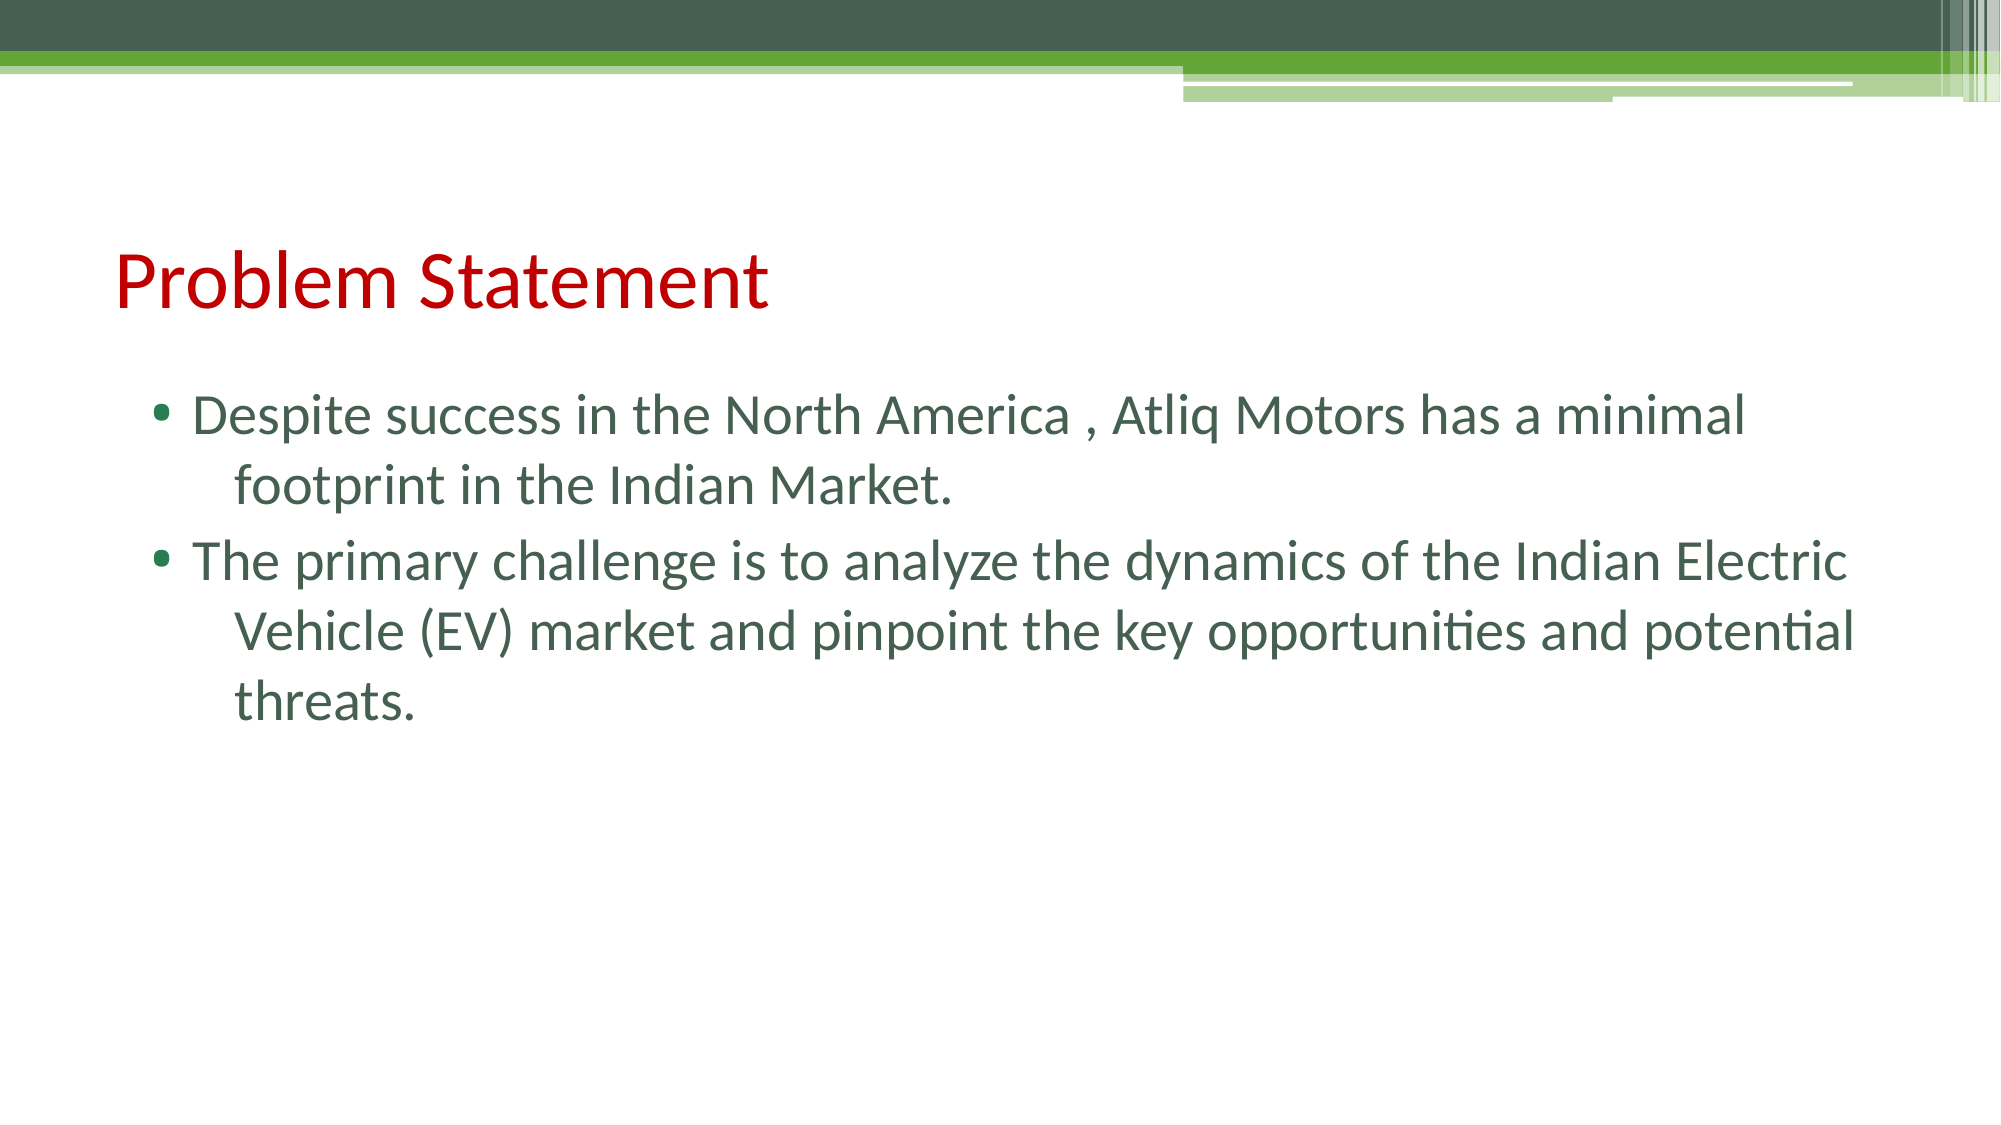

# Problem Statement
Despite success in the North America , Atliq Motors has a minimal footprint in the Indian Market.
The primary challenge is to analyze the dynamics of the Indian Electric Vehicle (EV) market and pinpoint the key opportunities and potential threats.